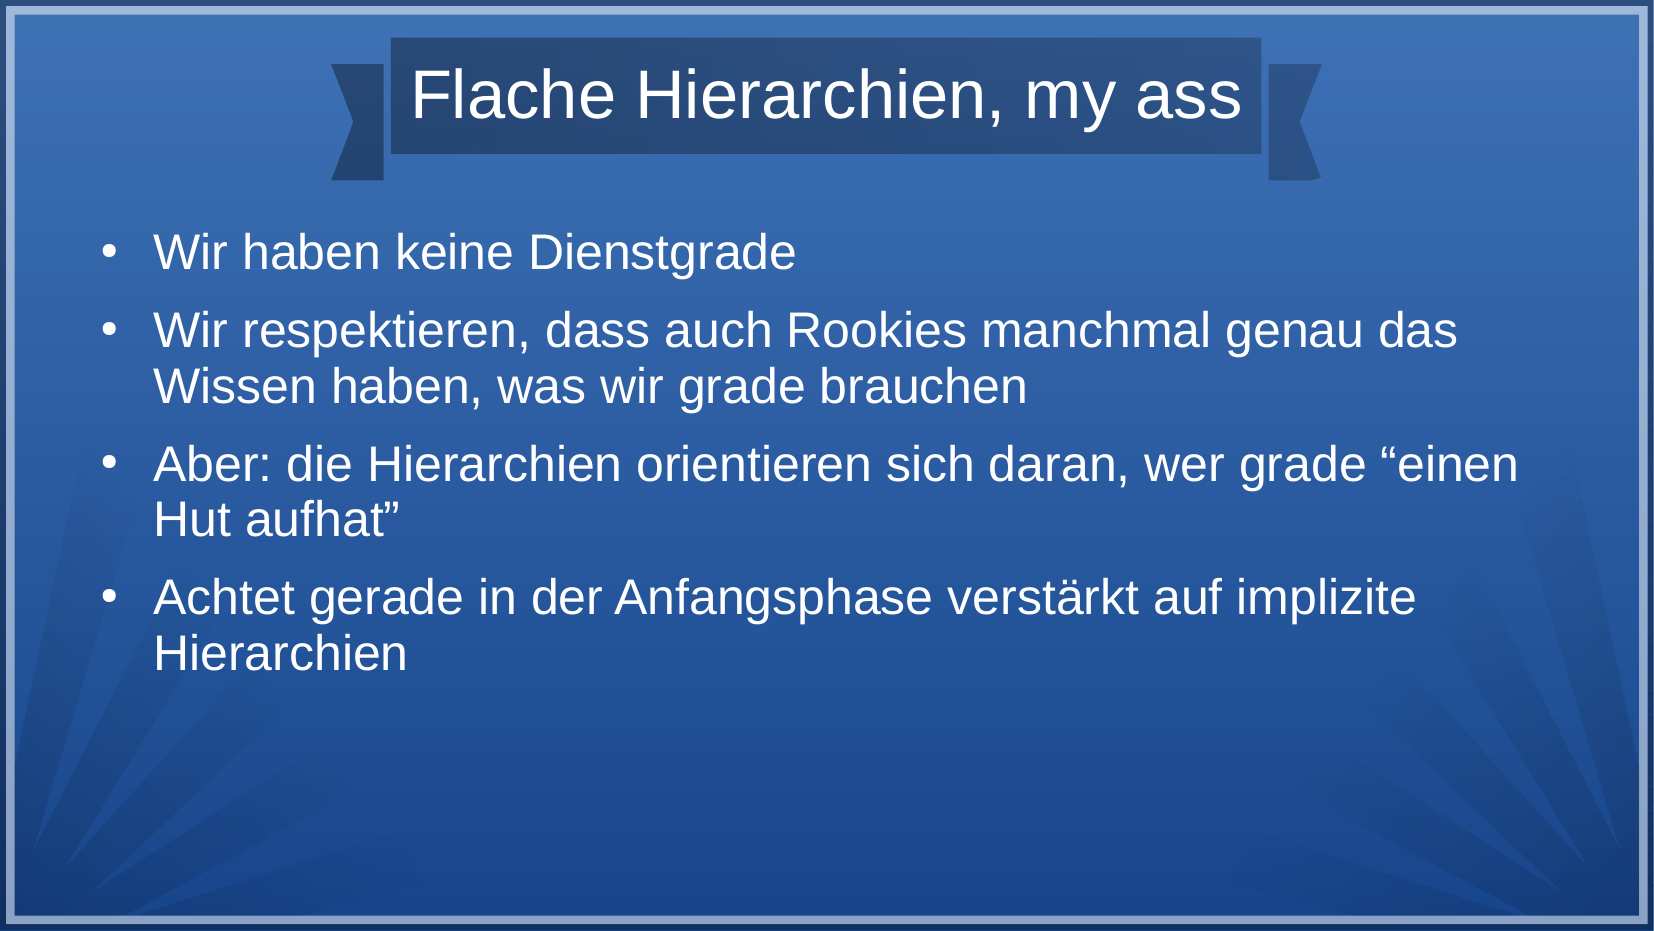

# Flache Hierarchien, my ass
Wir haben keine Dienstgrade
Wir respektieren, dass auch Rookies manchmal genau das Wissen haben, was wir grade brauchen
Aber: die Hierarchien orientieren sich daran, wer grade “einen Hut aufhat”
Achtet gerade in der Anfangsphase verstärkt auf implizite Hierarchien